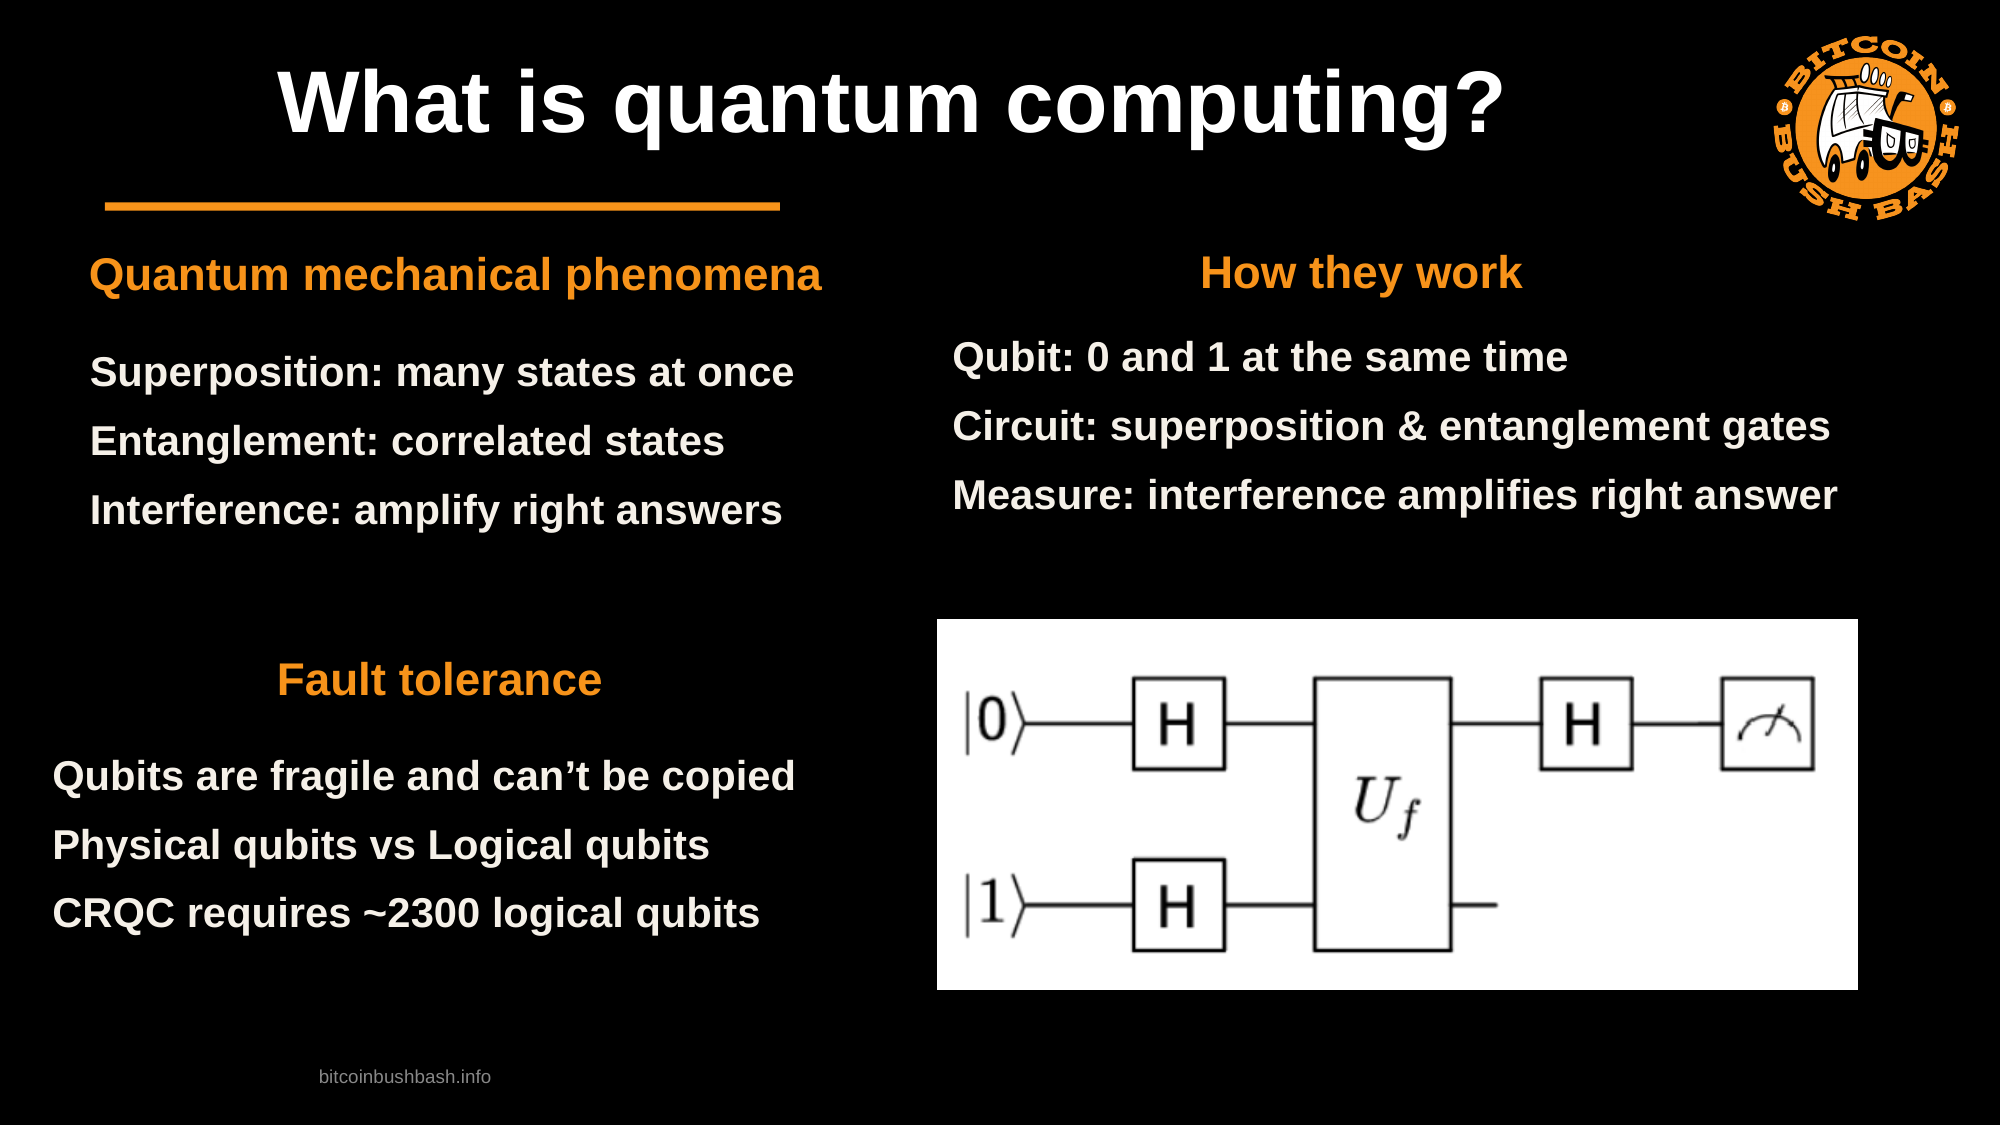

What is quantum computing?
How they work
Quantum mechanical phenomena
Qubit: 0 and 1 at the same time
Circuit: superposition & entanglement gates
Measure: interference amplifies right answer
Superposition: many states at once
Entanglement: correlated states
Interference: amplify right answers
Fault tolerance
Qubits are fragile and can’t be copied
Physical qubits vs Logical qubits
CRQC requires ~2300 logical qubits
bitcoinbushbash.info